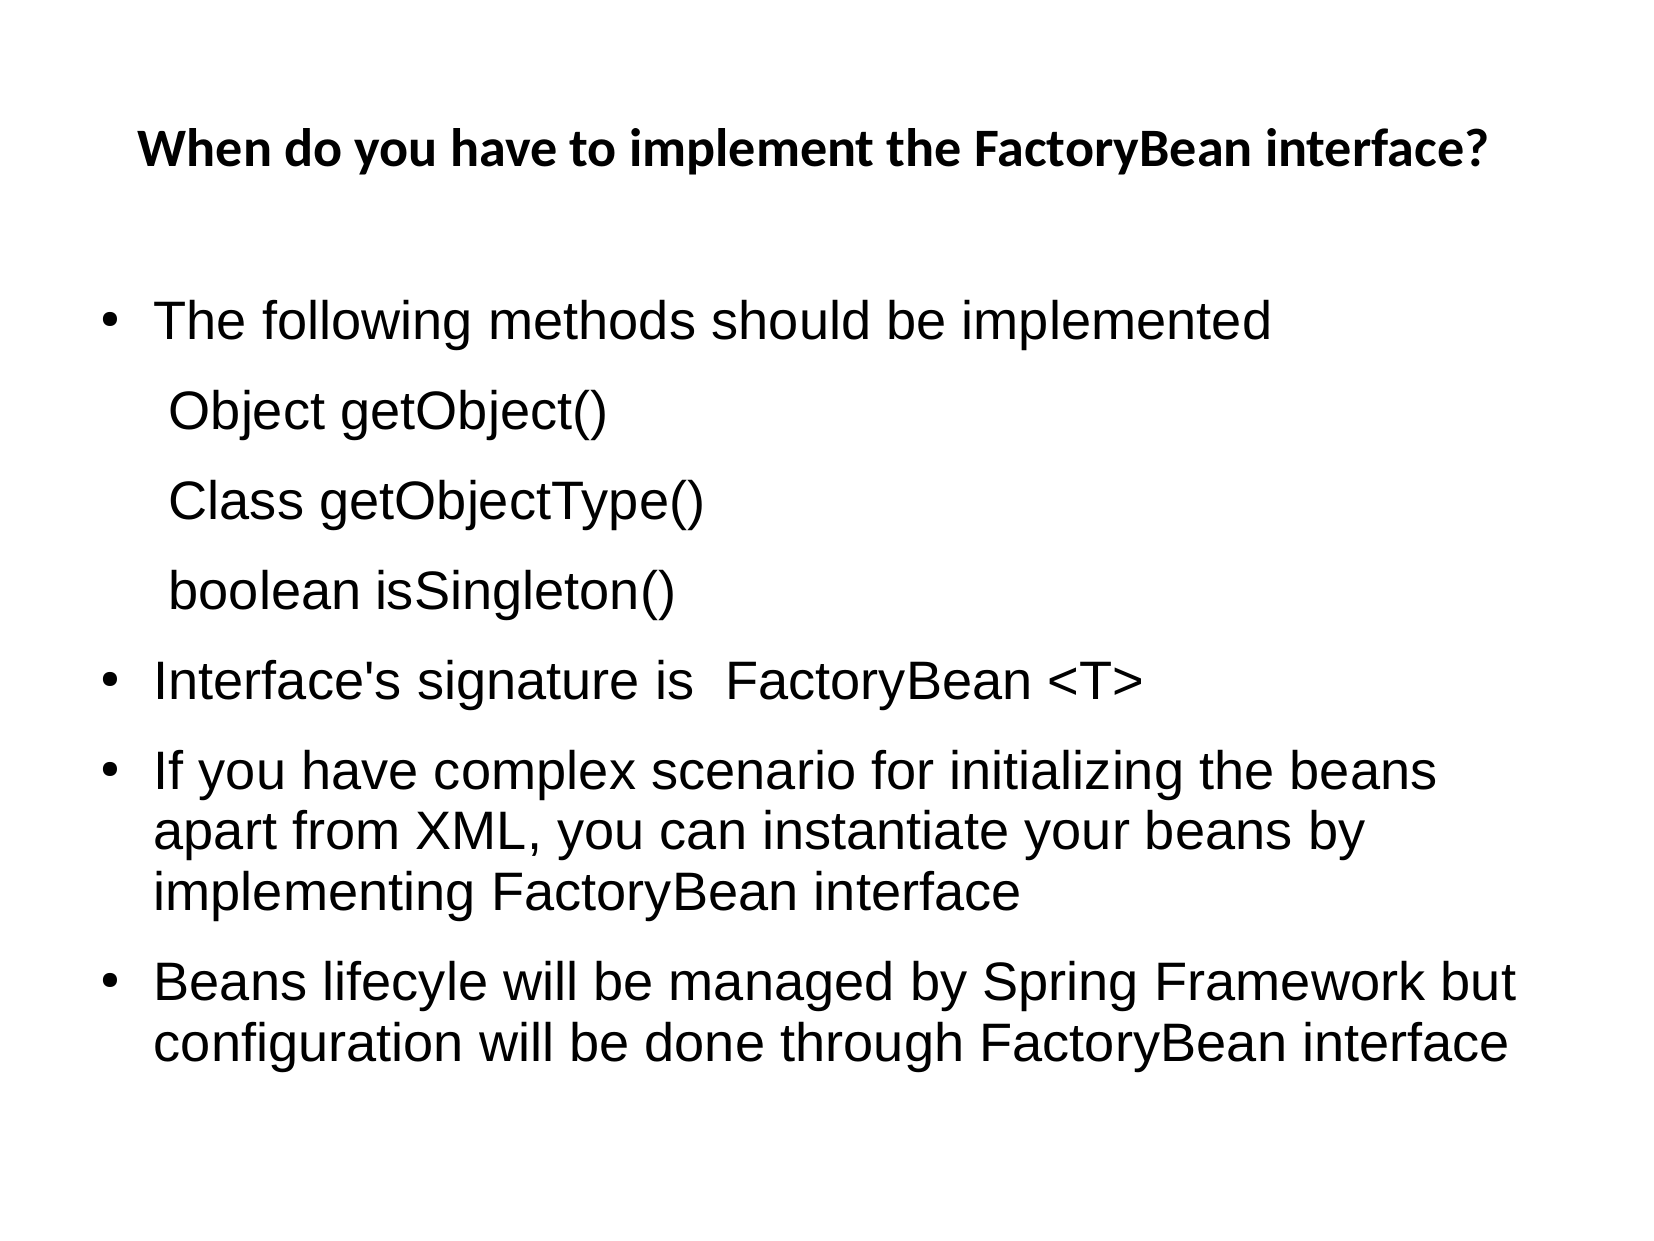

# When do you have to implement the FactoryBean interface?
The following methods should be implemented
 Object getObject()
 Class getObjectType()
 boolean	isSingleton()
Interface's signature is FactoryBean <T>
If you have complex scenario for initializing the beans apart from XML, you can instantiate your beans by implementing FactoryBean interface
Beans lifecyle will be managed by Spring Framework but configuration will be done through FactoryBean interface